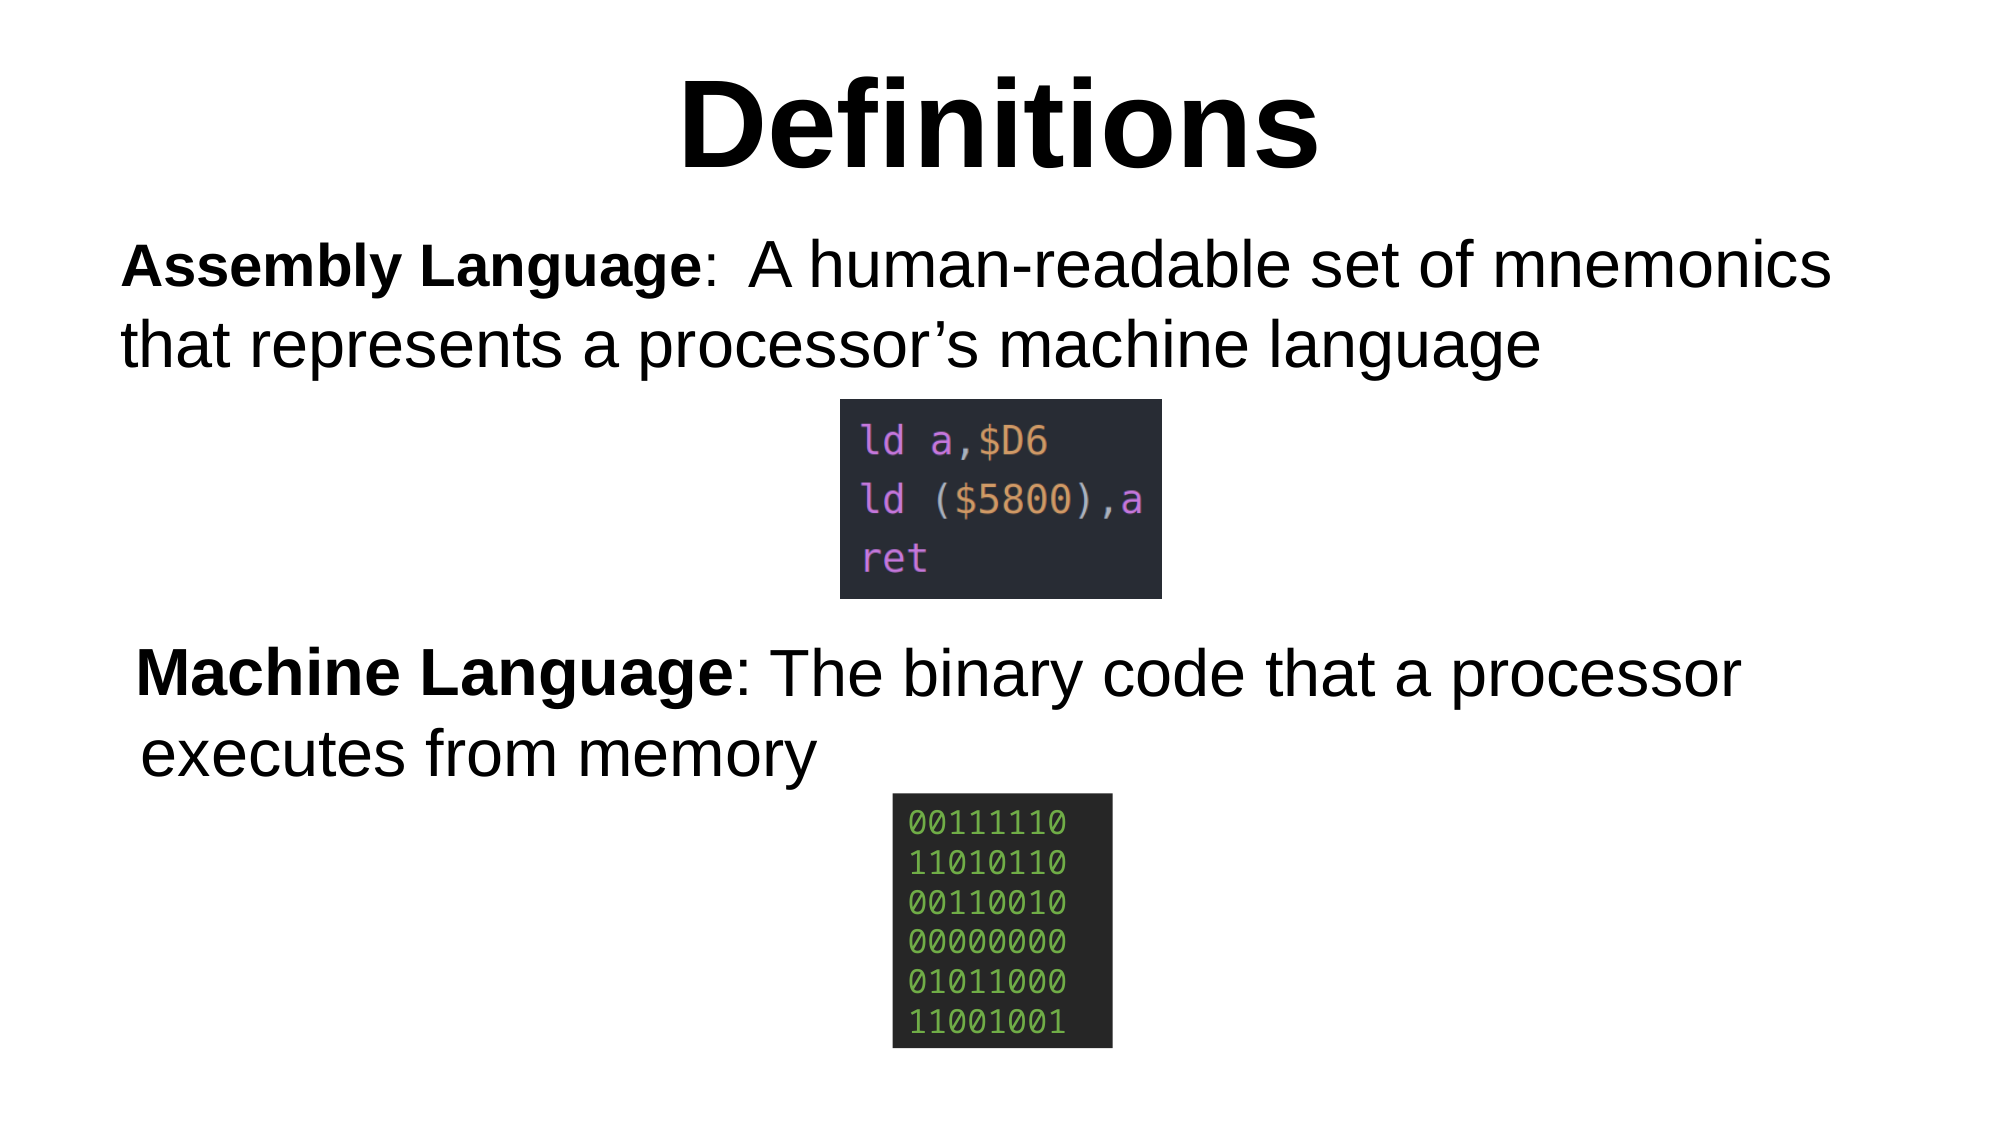

# Definitions
 A human-readable set of mnemonics that represents a processor’s machine language
Assembly Language:
 The binary code that a processor executes from memory
Machine Language:
00111110
11010110
00110010
00000000
01011000
11001001